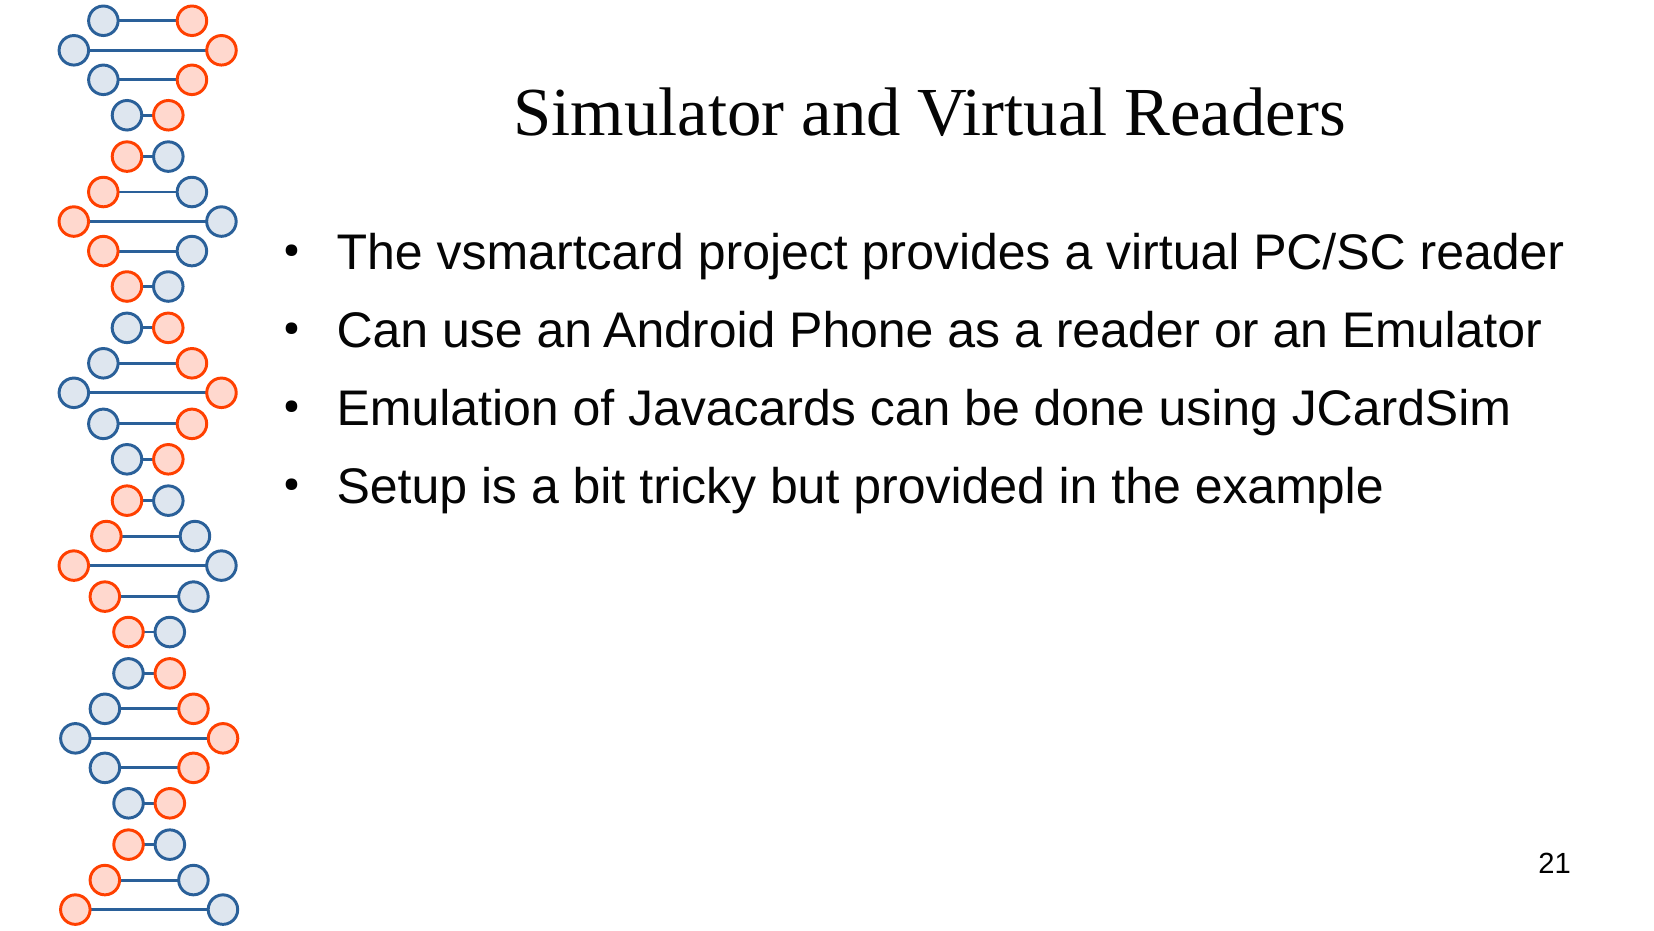

# Simulator and Virtual Readers
The vsmartcard project provides a virtual PC/SC reader
Can use an Android Phone as a reader or an Emulator
Emulation of Javacards can be done using JCardSim
Setup is a bit tricky but provided in the example
21